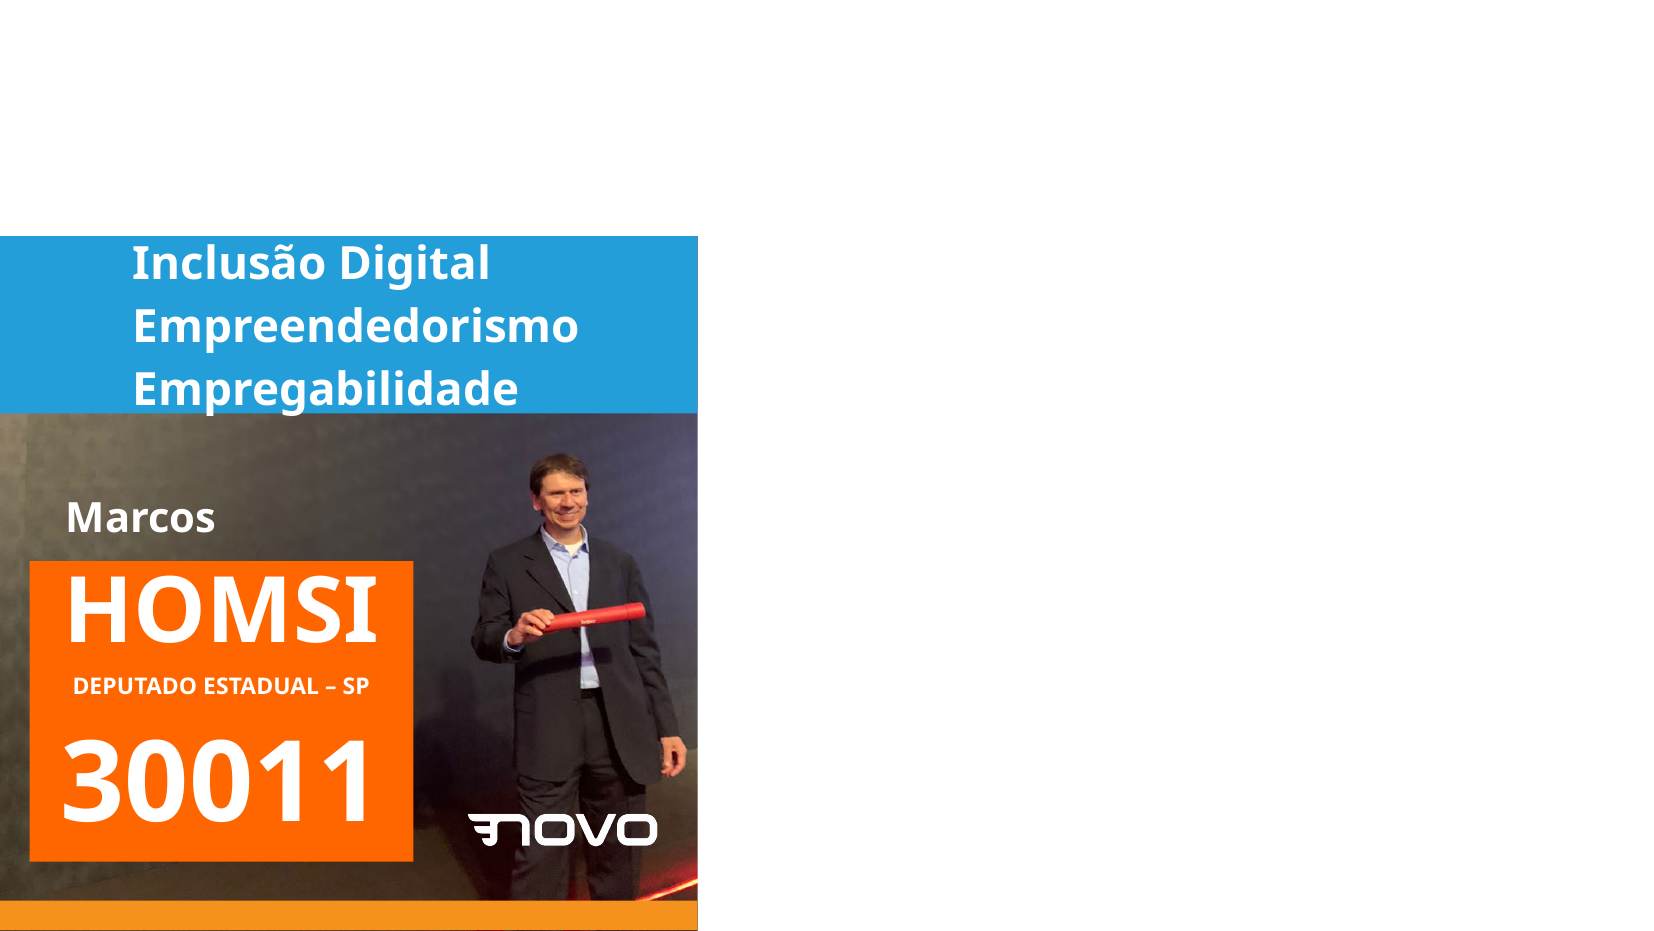

Inclusão Digital
Empreendedorismo
Empregabilidade
 Marcos
HOMSI
DEPUTADO ESTADUAL – SP
30011